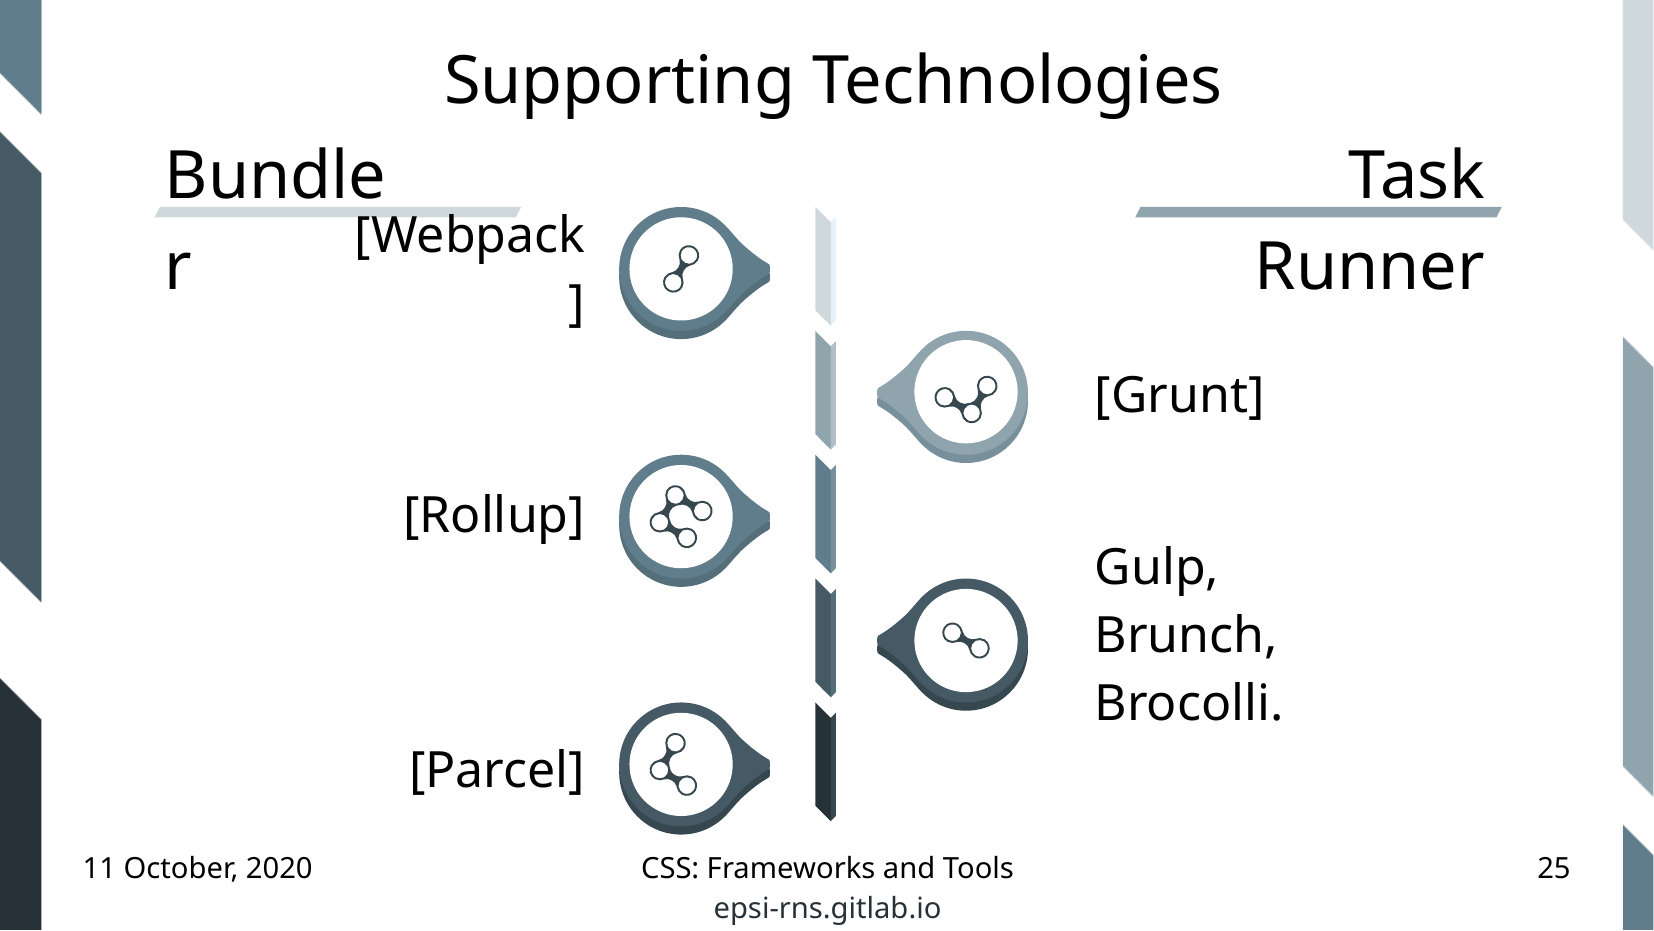

# Supporting Technologies
Bundler
Task Runner
[Webpack]
[Grunt]
[Rollup]
Gulp, Brunch, Brocolli.
[Parcel]
11 October, 2020
CSS: Frameworks and Tools
25